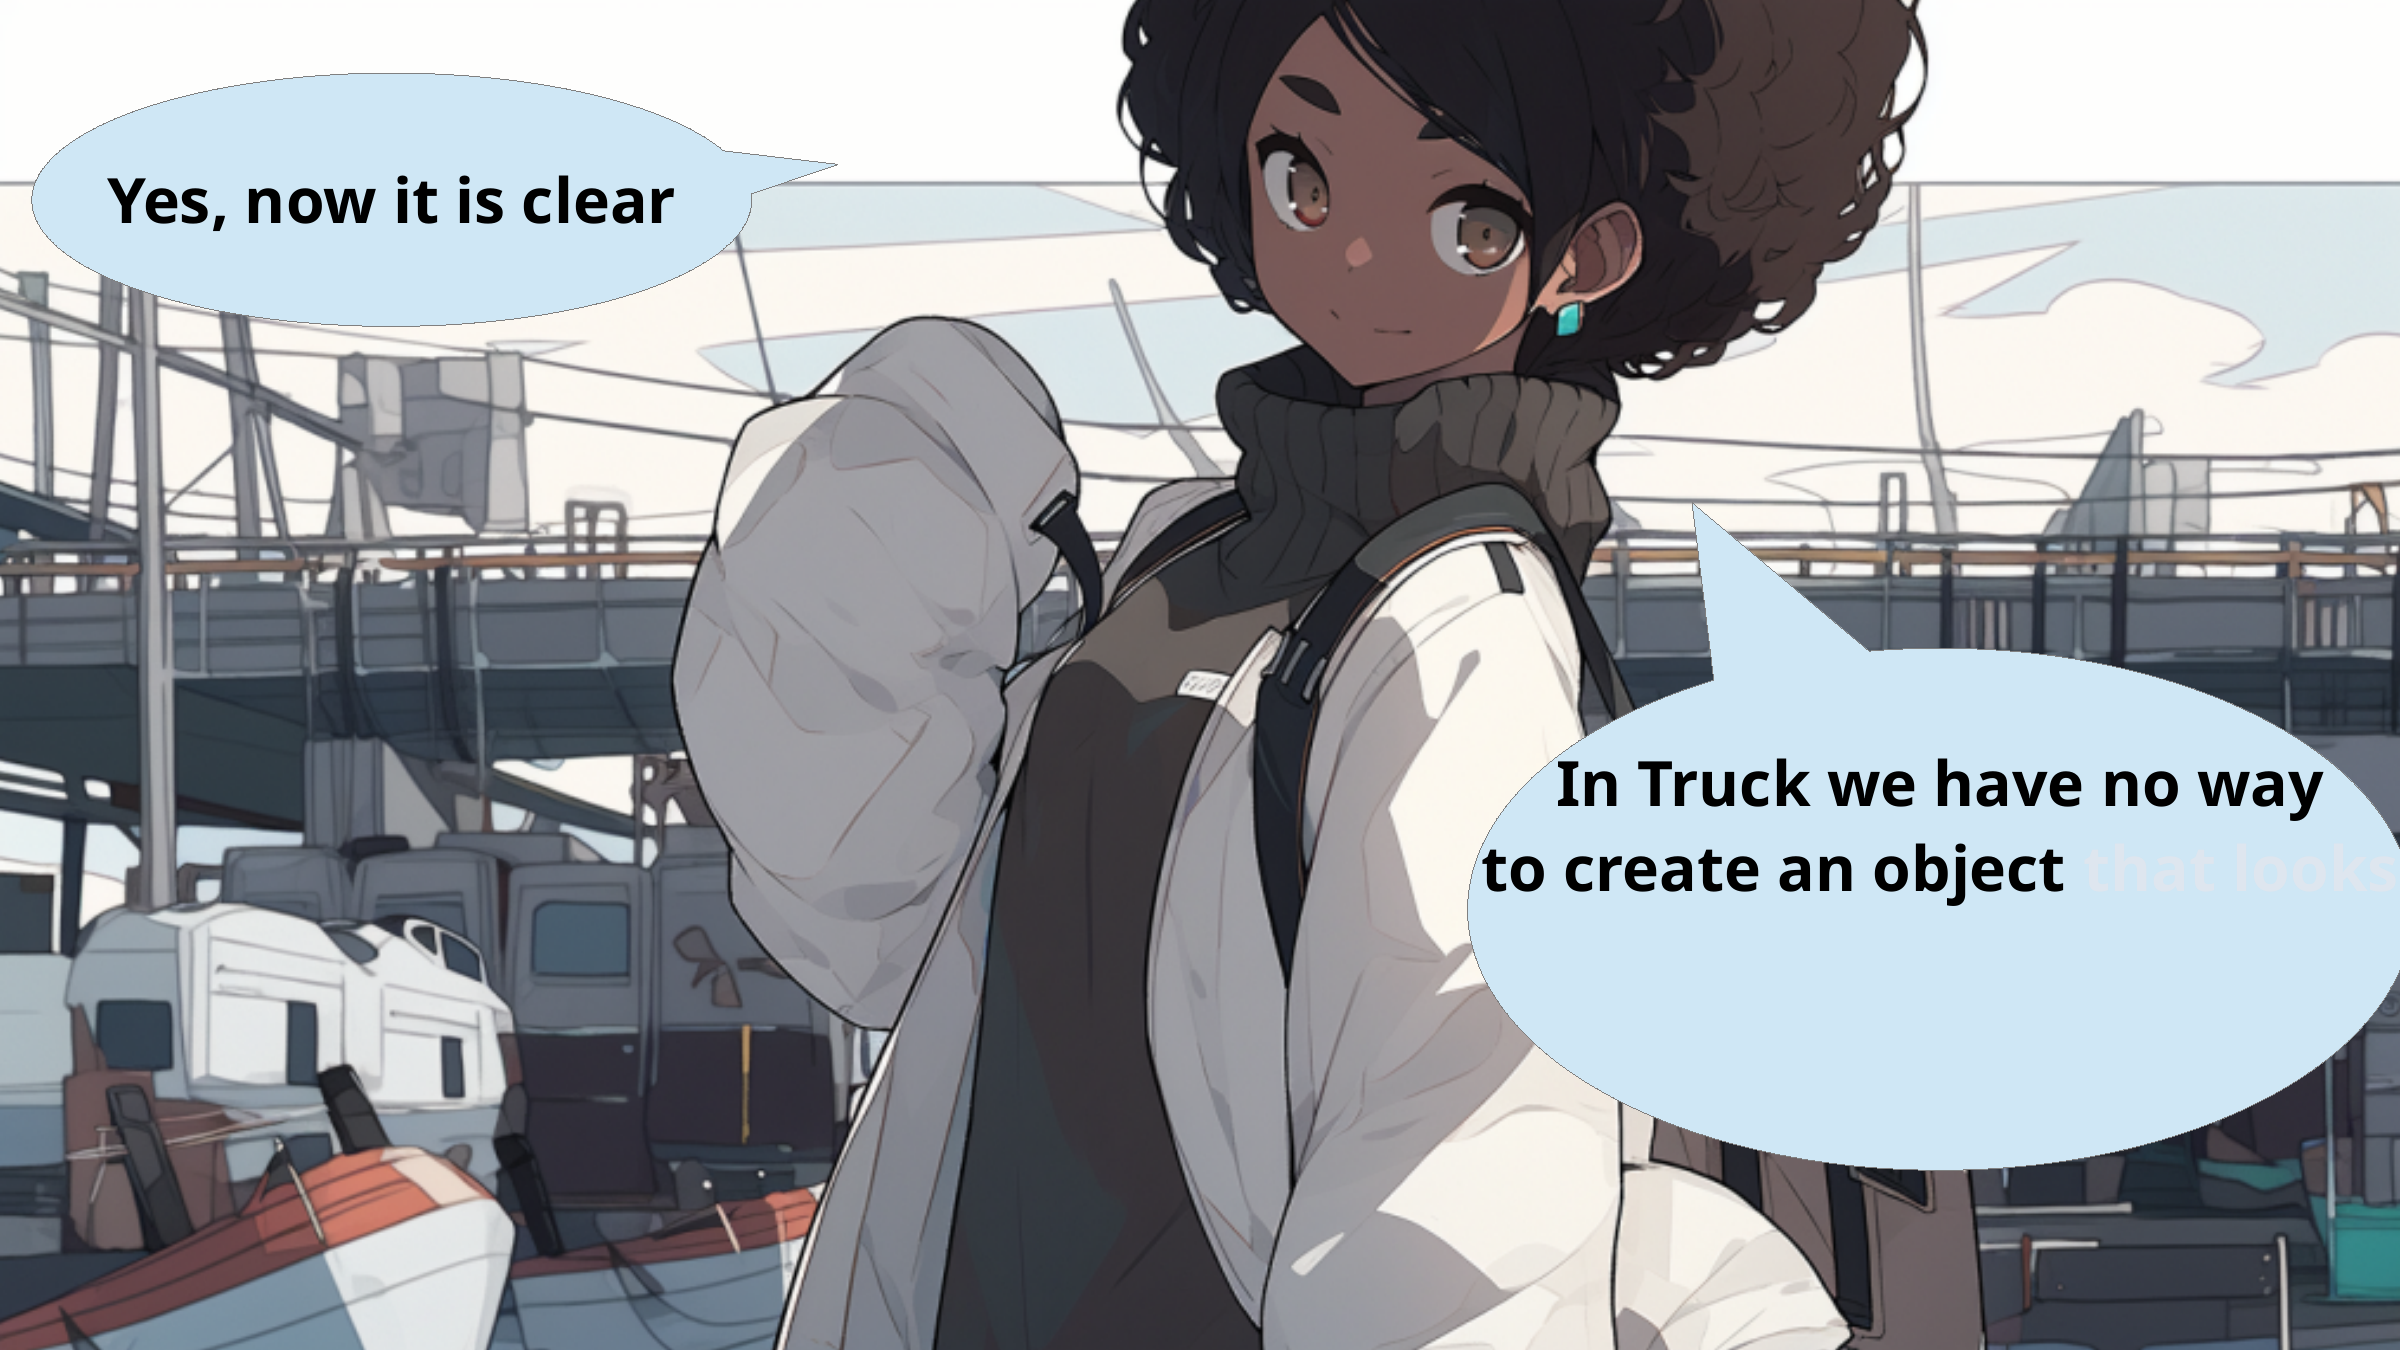

Yes, now it is clear
In Truck we have no way
to create an object that looks